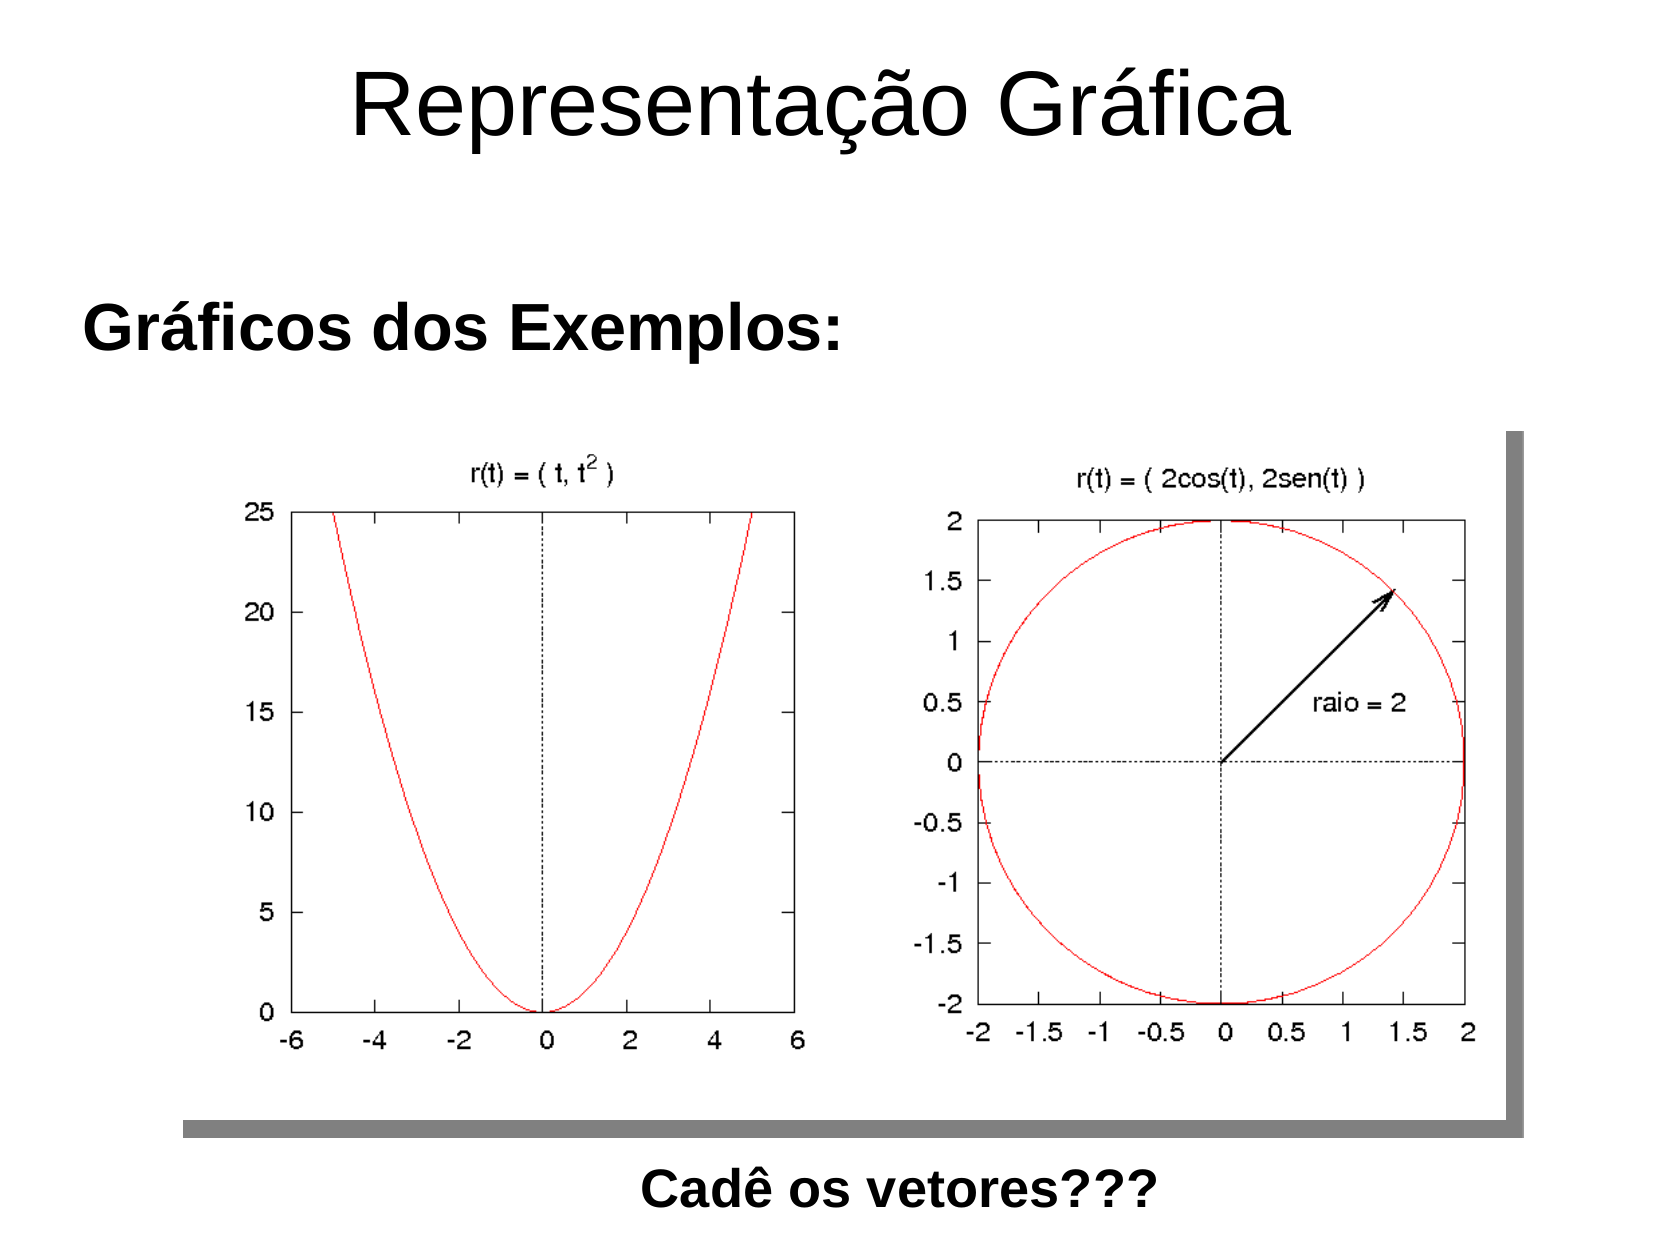

Representação Gráfica
# Gráficos dos Exemplos:
Cadê os vetores???